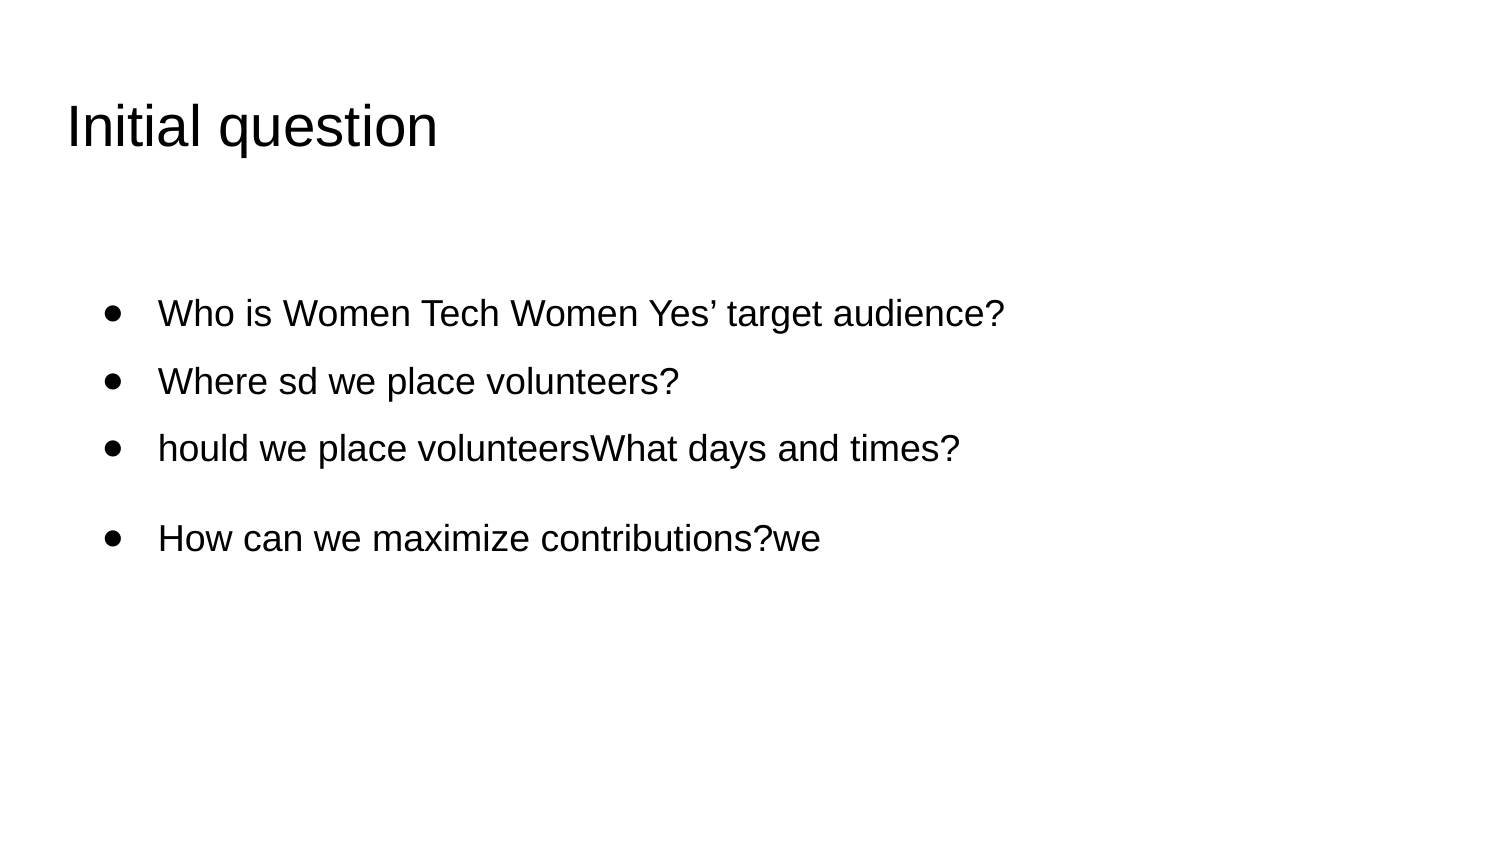

# Initial question
Who is Women Tech Women Yes’ target audience?
Where sd we place volunteers?
hould we place volunteersWhat days and times?
How can we maximize contributions?we